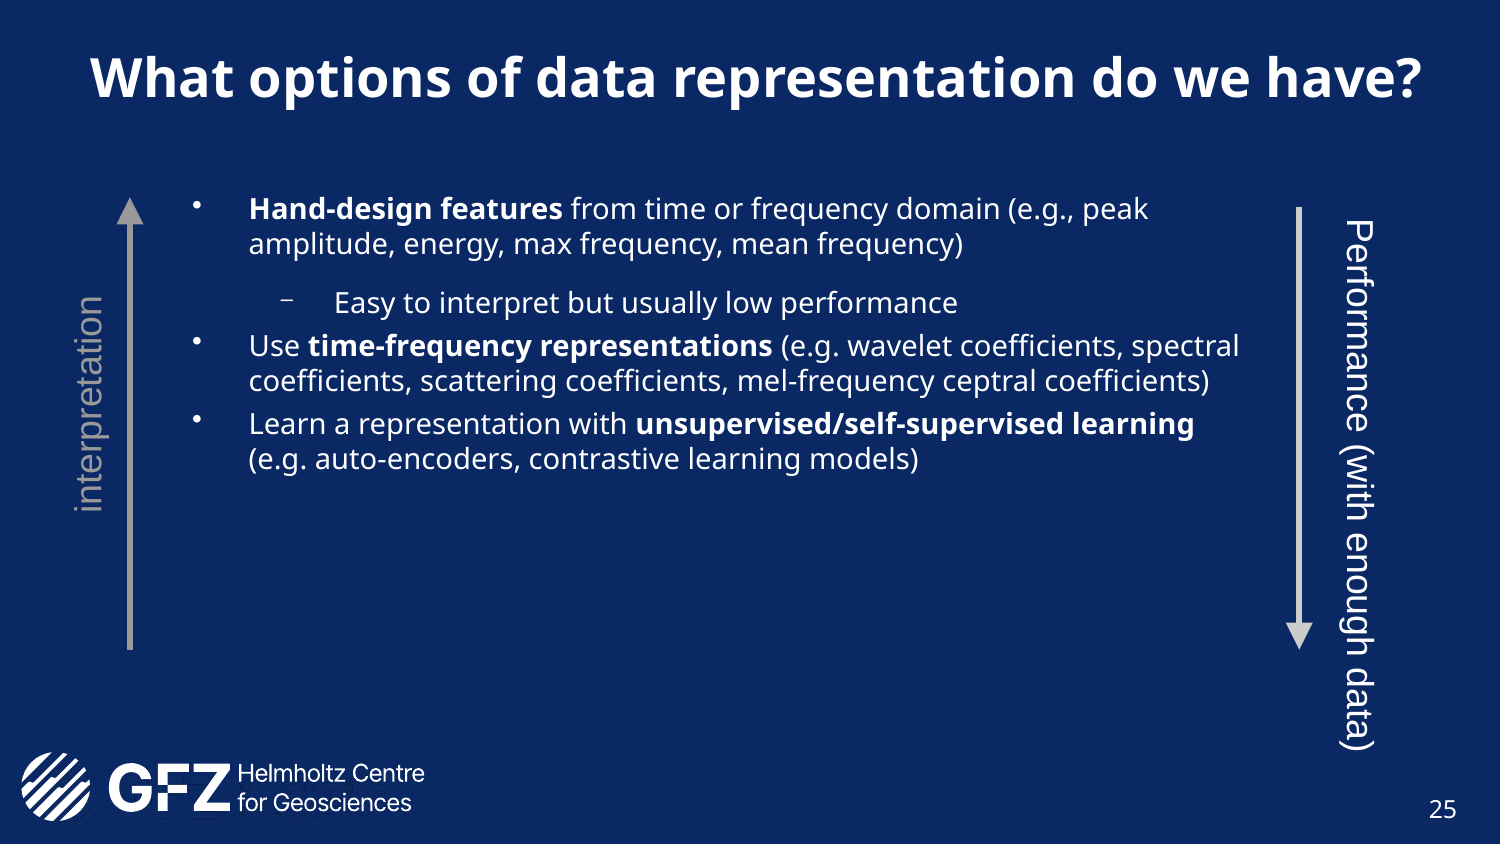

# What options of data representation do we have?
Hand-design features from time or frequency domain (e.g., peak amplitude, energy, max frequency, mean frequency)
Easy to interpret but usually low performance
Use time-frequency representations (e.g. wavelet coefficients, spectral coefficients, scattering coefficients, mel-frequency ceptral coefficients)
Learn a representation with unsupervised/self-supervised learning (e.g. auto-encoders, contrastive learning models)
interpretation
Performance (with enough data)